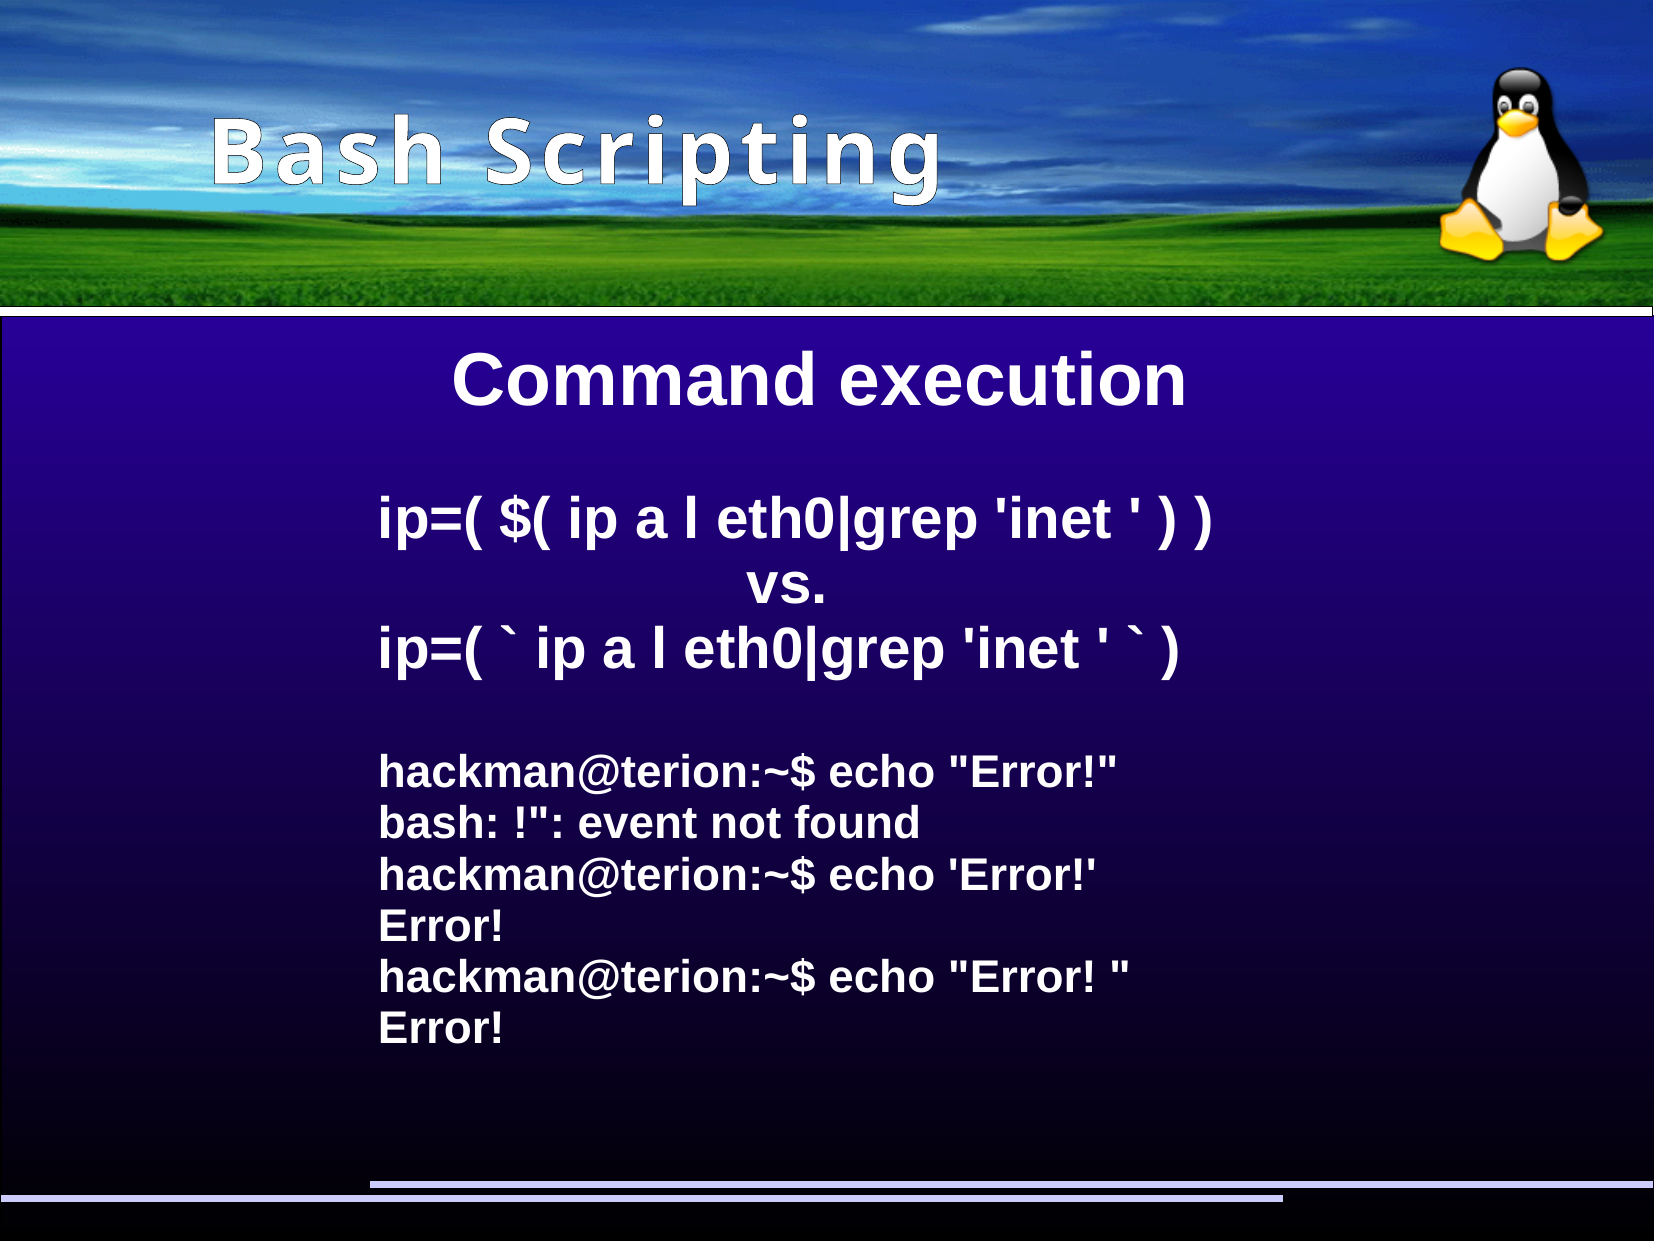

# Bash Scripting
						Command execution
					ip=( $( ip a l eth0|grep 'inet ' ) )
										vs.
					ip=( ` ip a l eth0|grep 'inet ' ` )
					hackman@terion:~$ echo "Error!"
					bash: !": event not found
					hackman@terion:~$ echo 'Error!'
					Error!
					hackman@terion:~$ echo "Error! "
					Error!